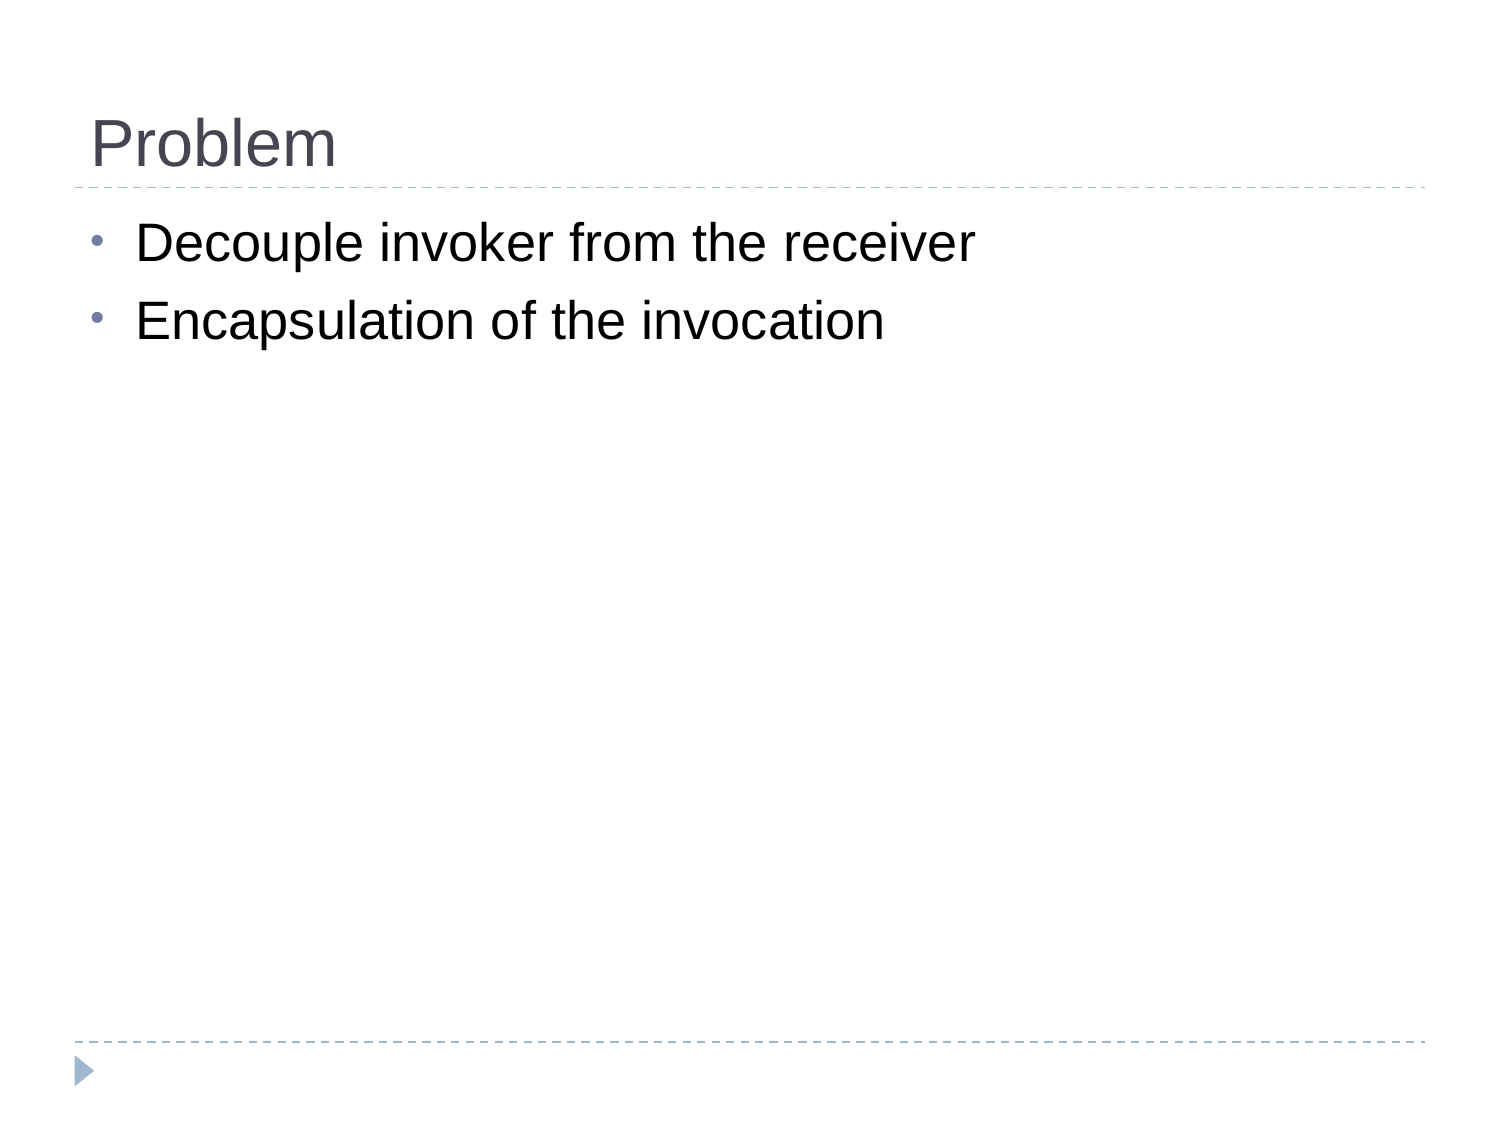

# Problem
Decouple invoker from the receiver
Encapsulation of the invocation